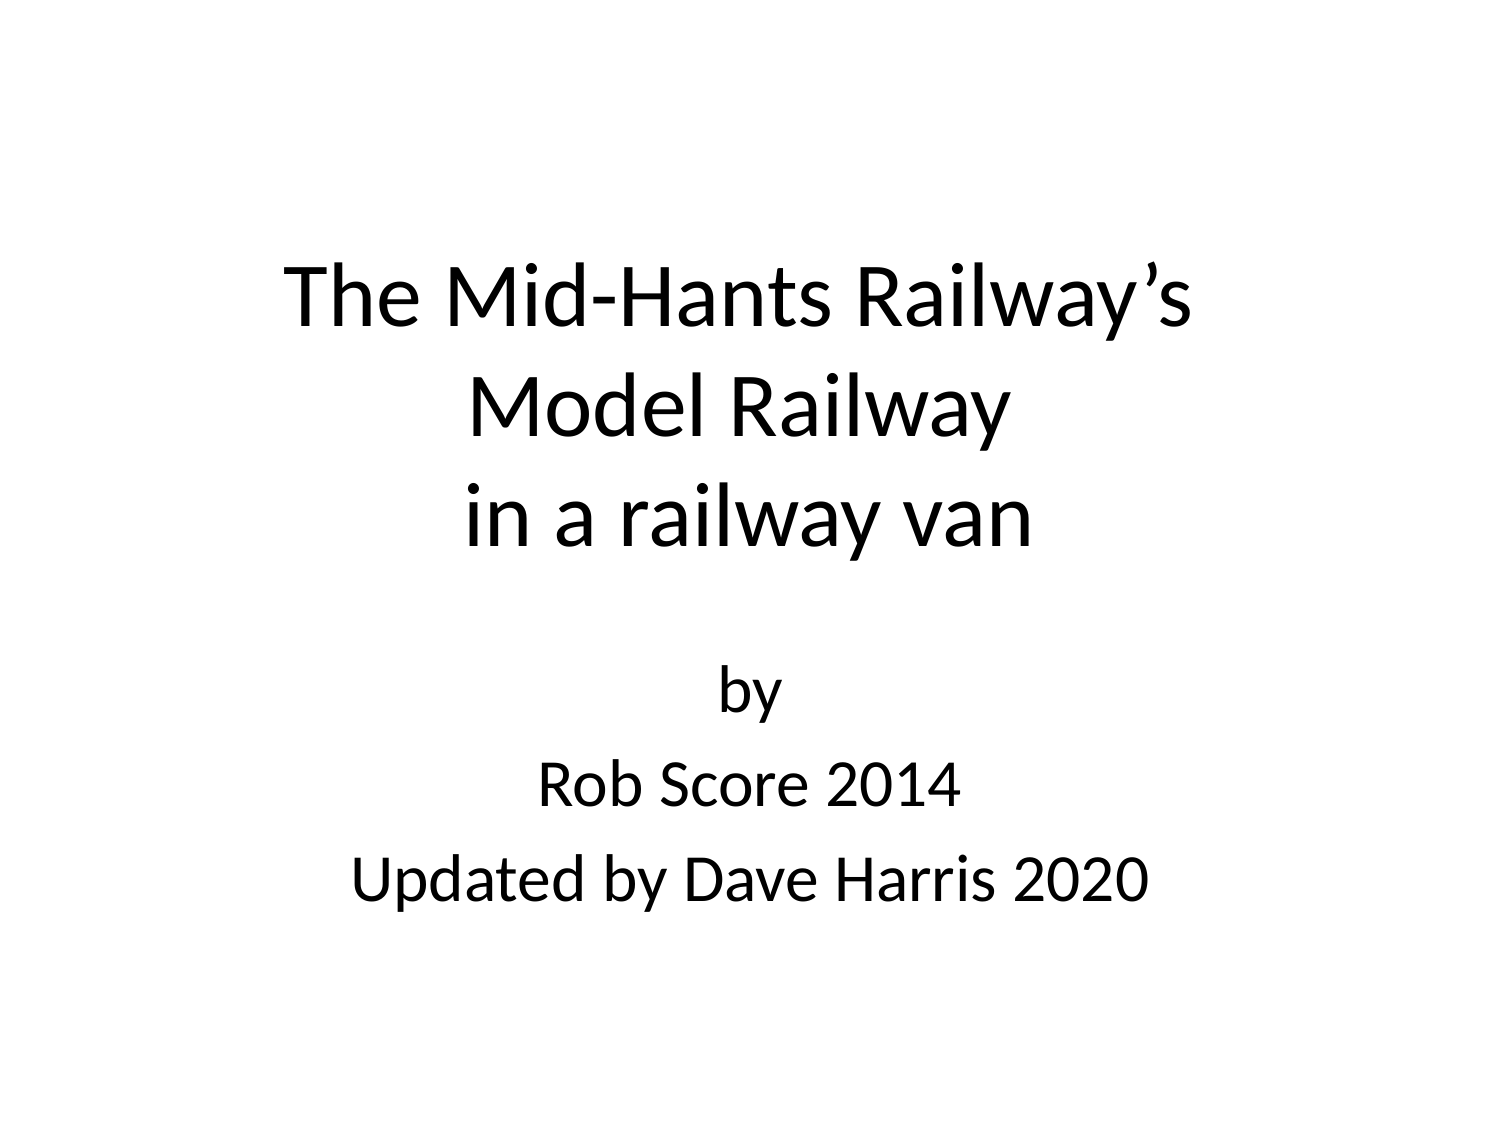

# The Mid-Hants Railway’s Model Railway in a railway van
by
Rob Score 2014
Updated by Dave Harris 2020